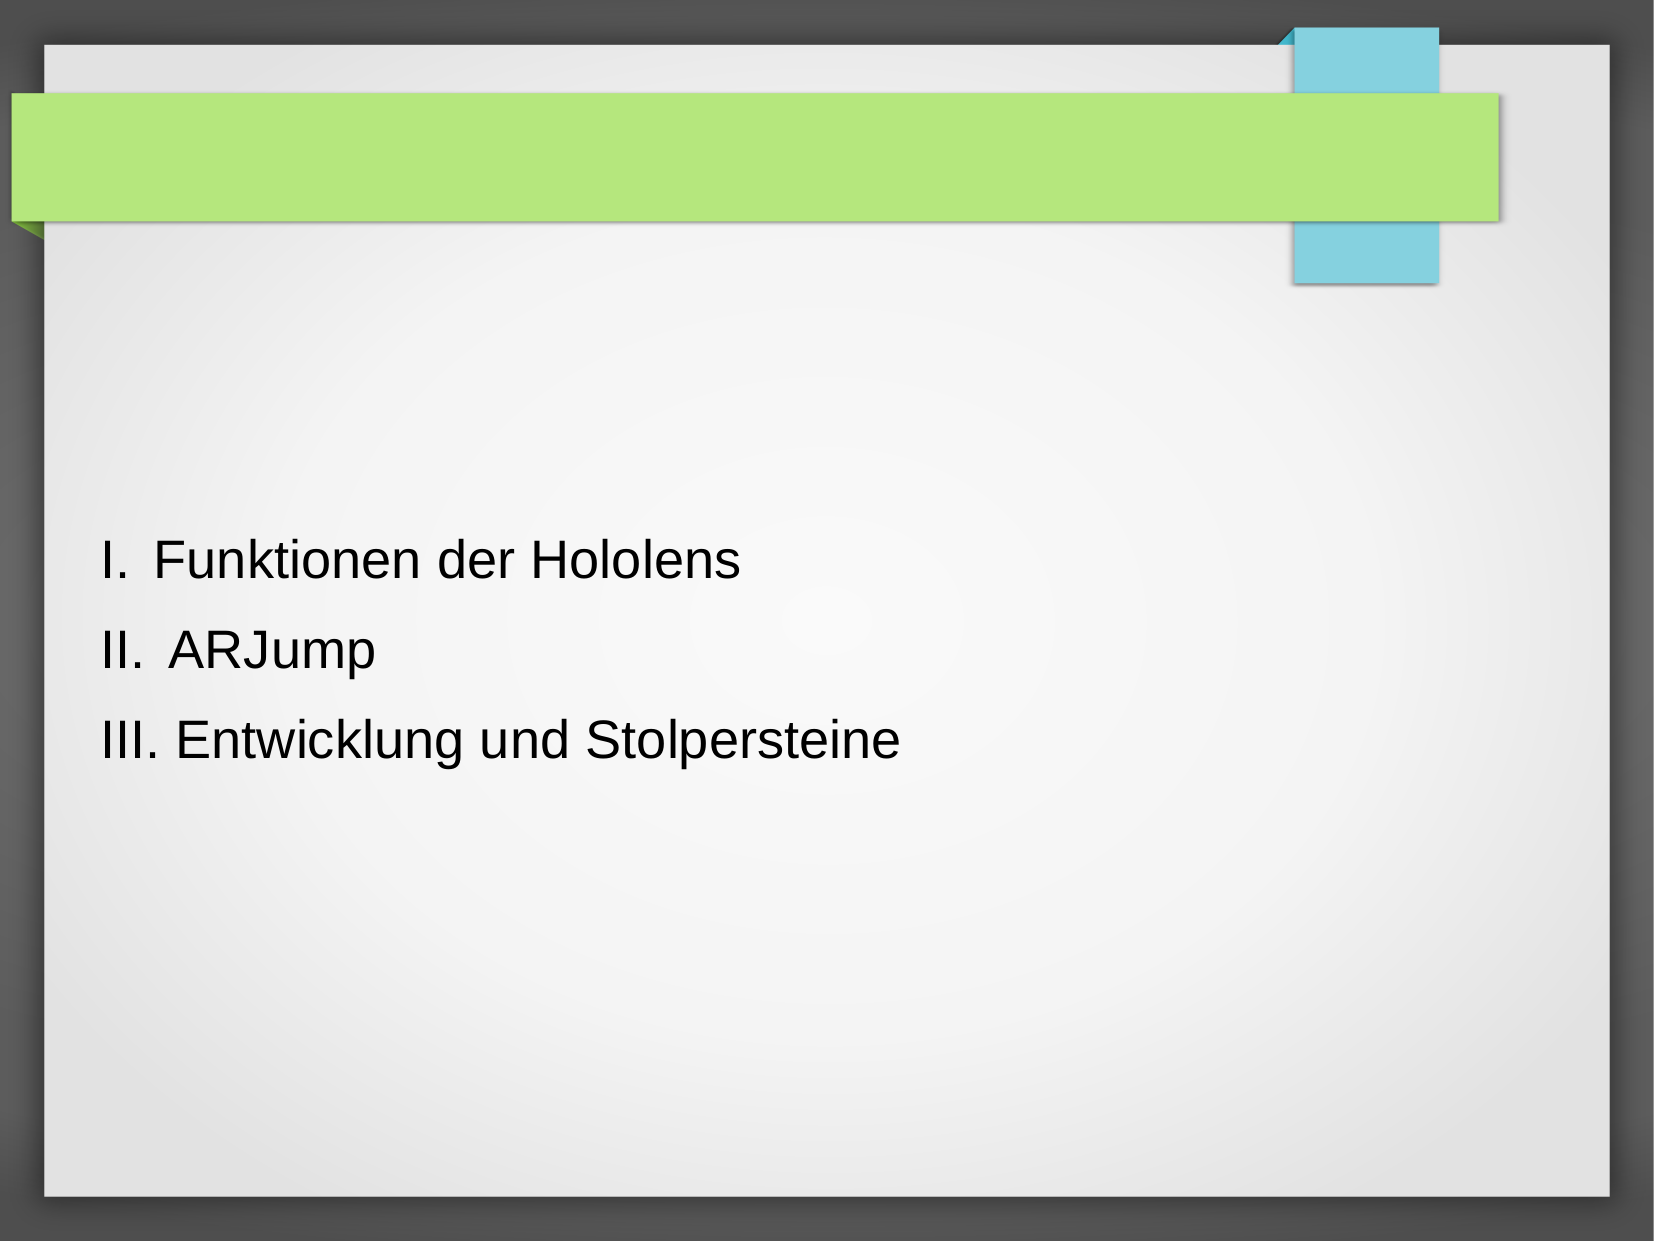

#
Funktionen der Hololens
 ARJump
 Entwicklung und Stolpersteine